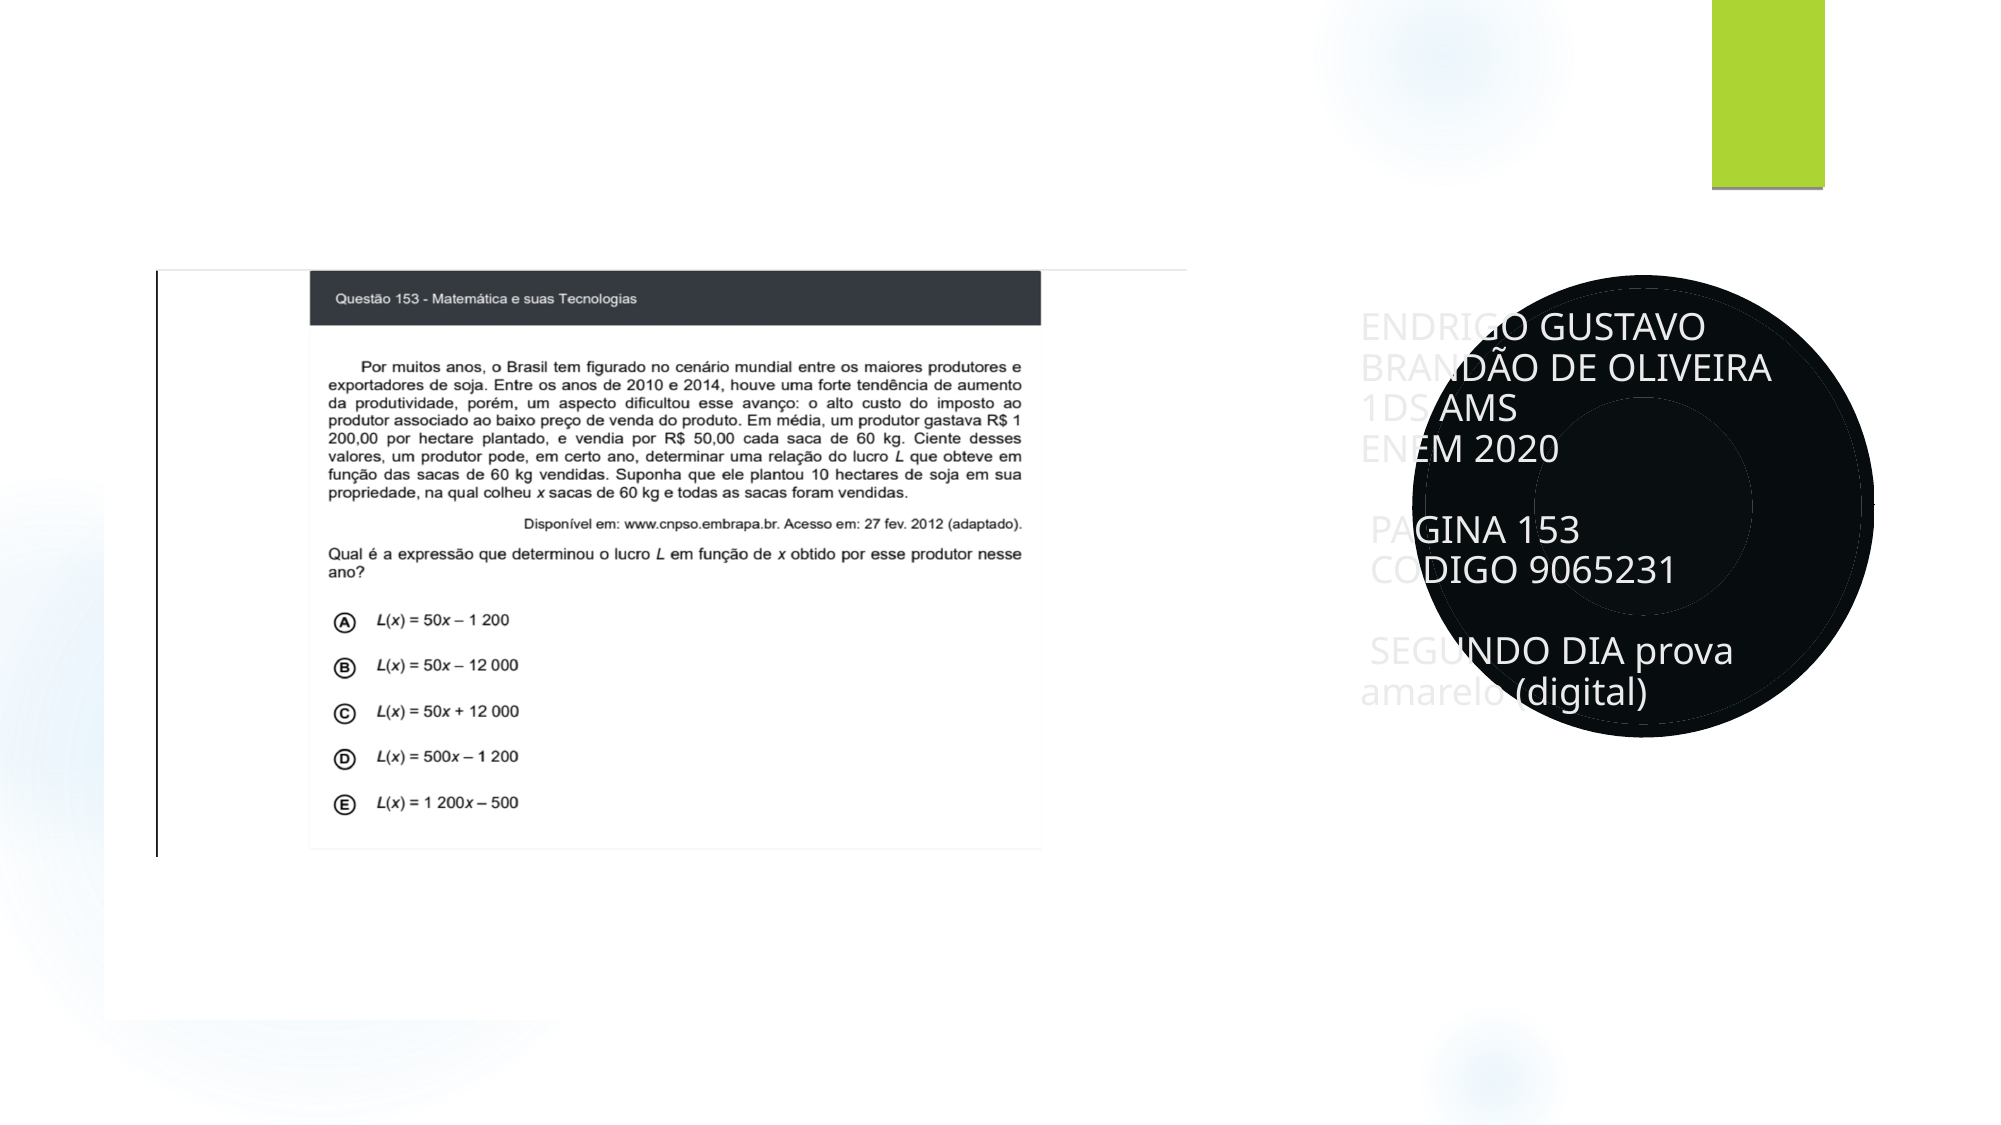

# ENDRIGO GUSTAVO BRANDÃO DE OLIVEIRA
1DS AMS
ENEM 2020
 PAGINA 153
 CODIGO 9065231
 SEGUNDO DIA prova amarelo (digital)